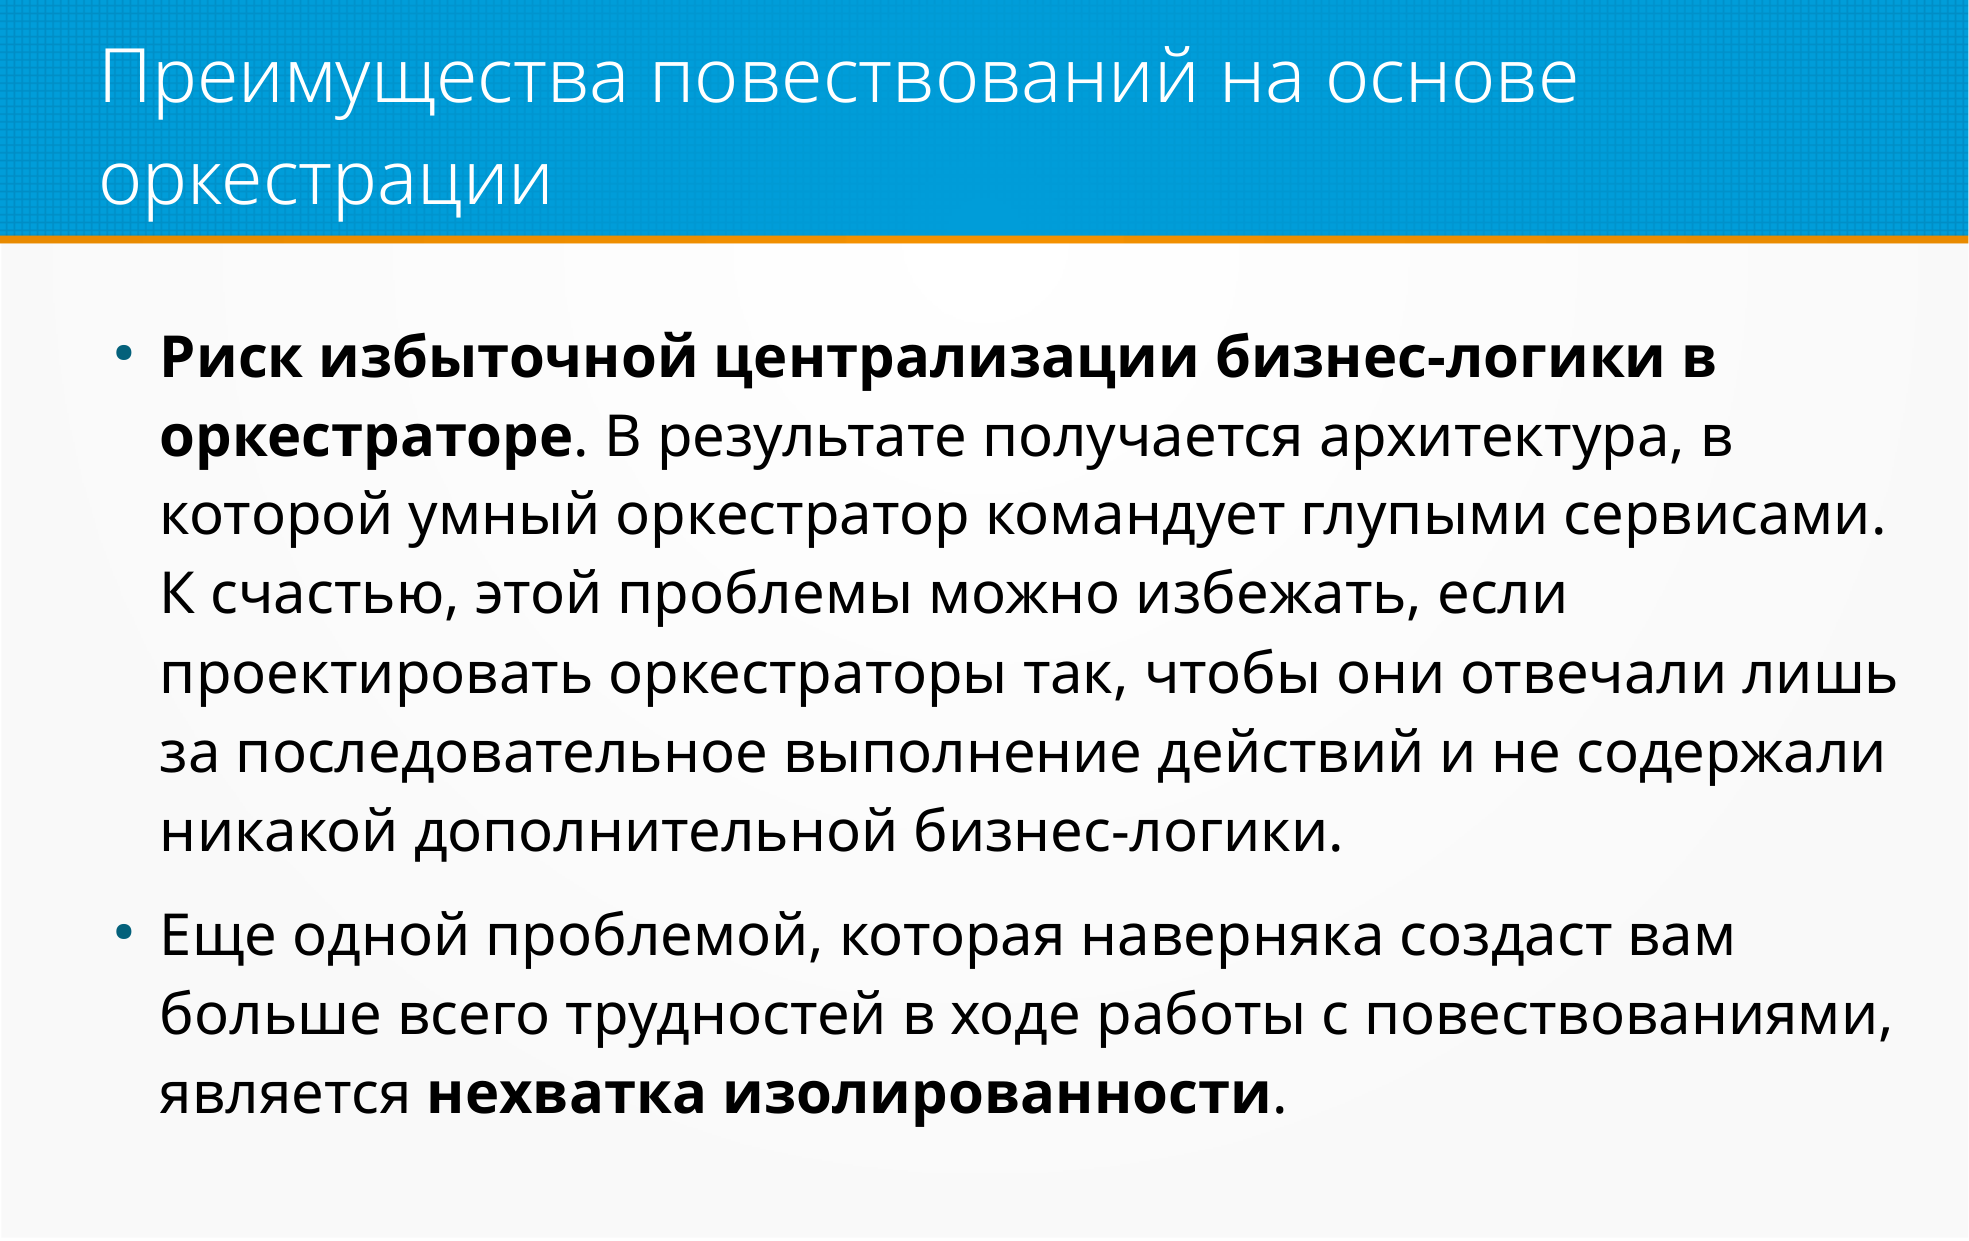

# Преимущества повествований на основе оркестрации
Риск избыточной централизации бизнес-логики в оркестраторе. В результате получается архитектура, в которой умный оркестратор командует глупыми сервисами. К счастью, этой проблемы можно избежать, если проектировать оркестраторы так, чтобы они отвечали лишь за последовательное выполнение действий и не содержали никакой дополнительной бизнес-логики.
Еще одной проблемой, которая наверняка создаст вам больше всего трудностей в ходе работы с повествованиями, является нехватка изолированности.